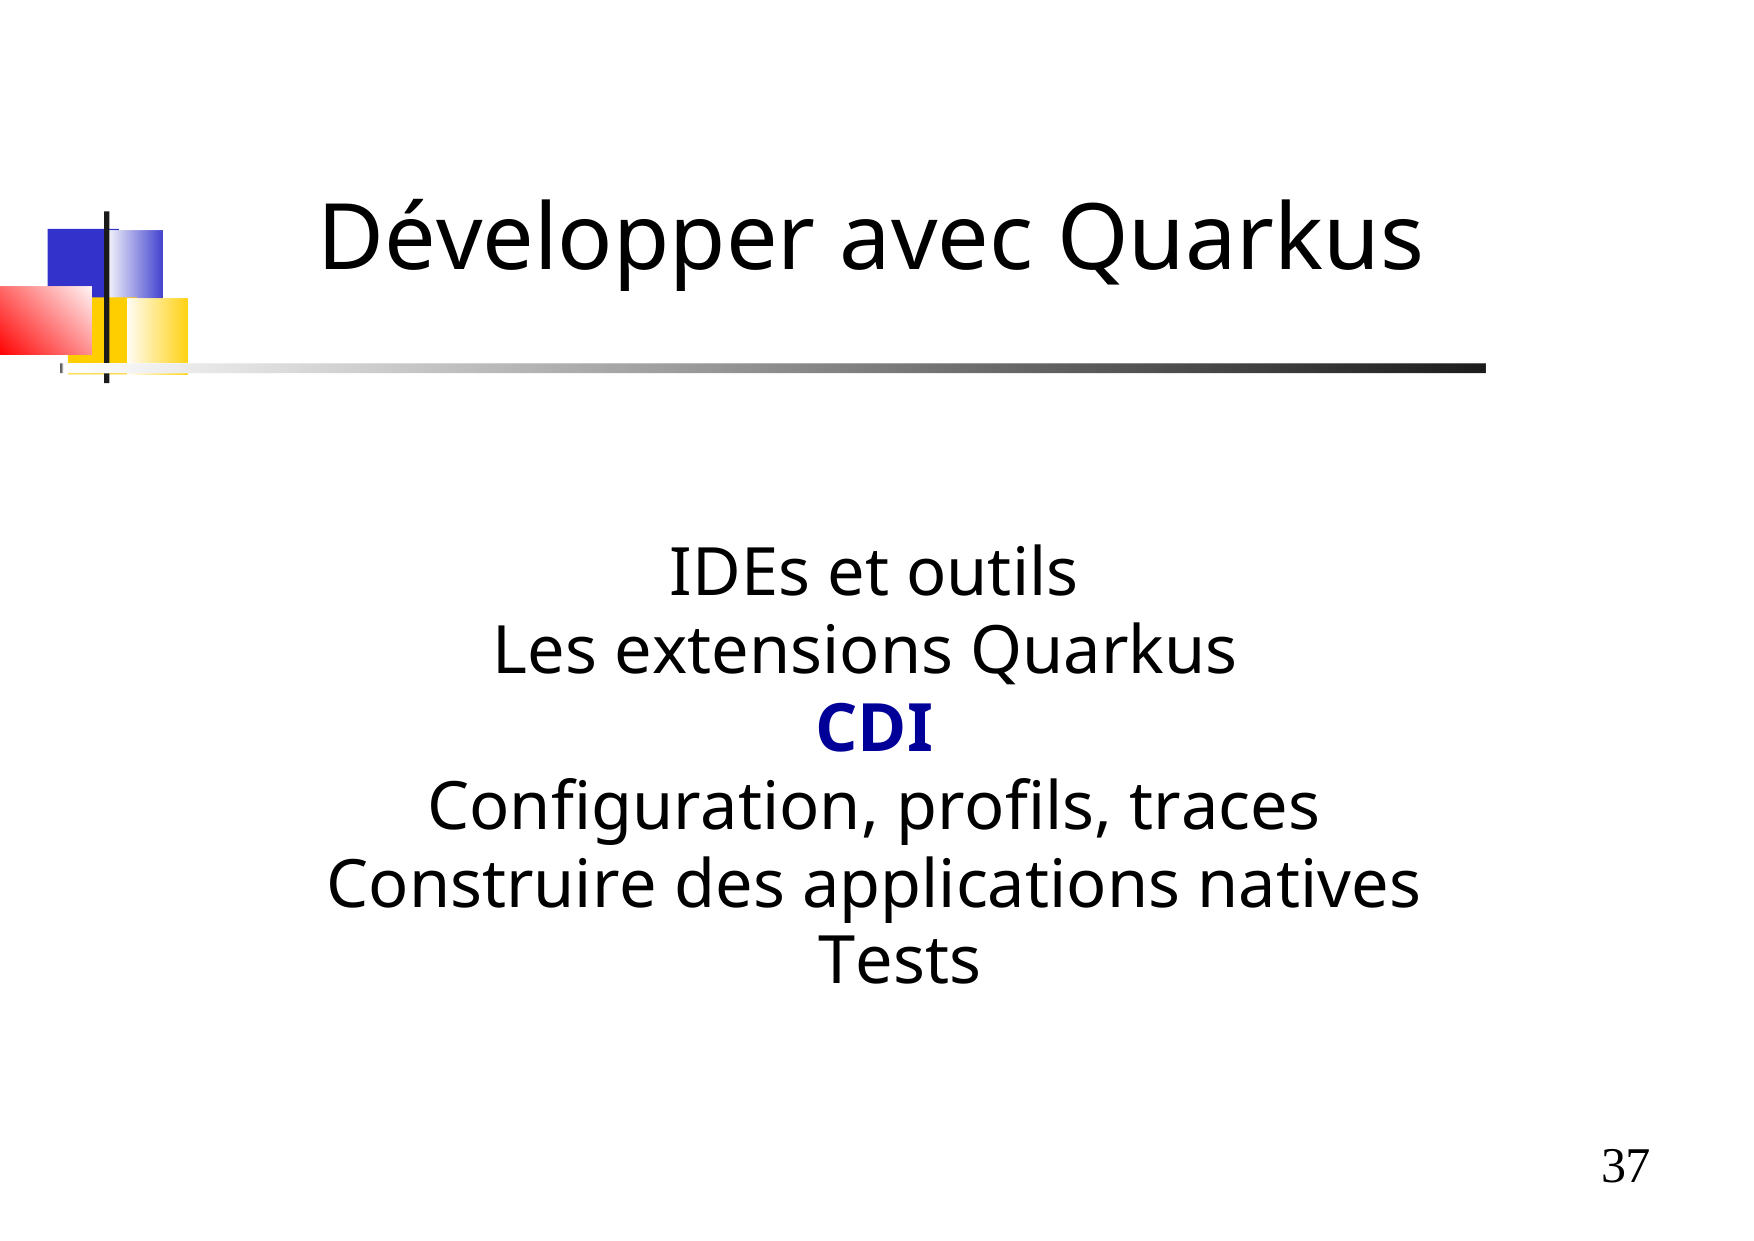

# Développer avec Quarkus
IDEs et outils
Les extensions Quarkus
CDI
Configuration, profils, traces
Construire des applications natives Tests
37